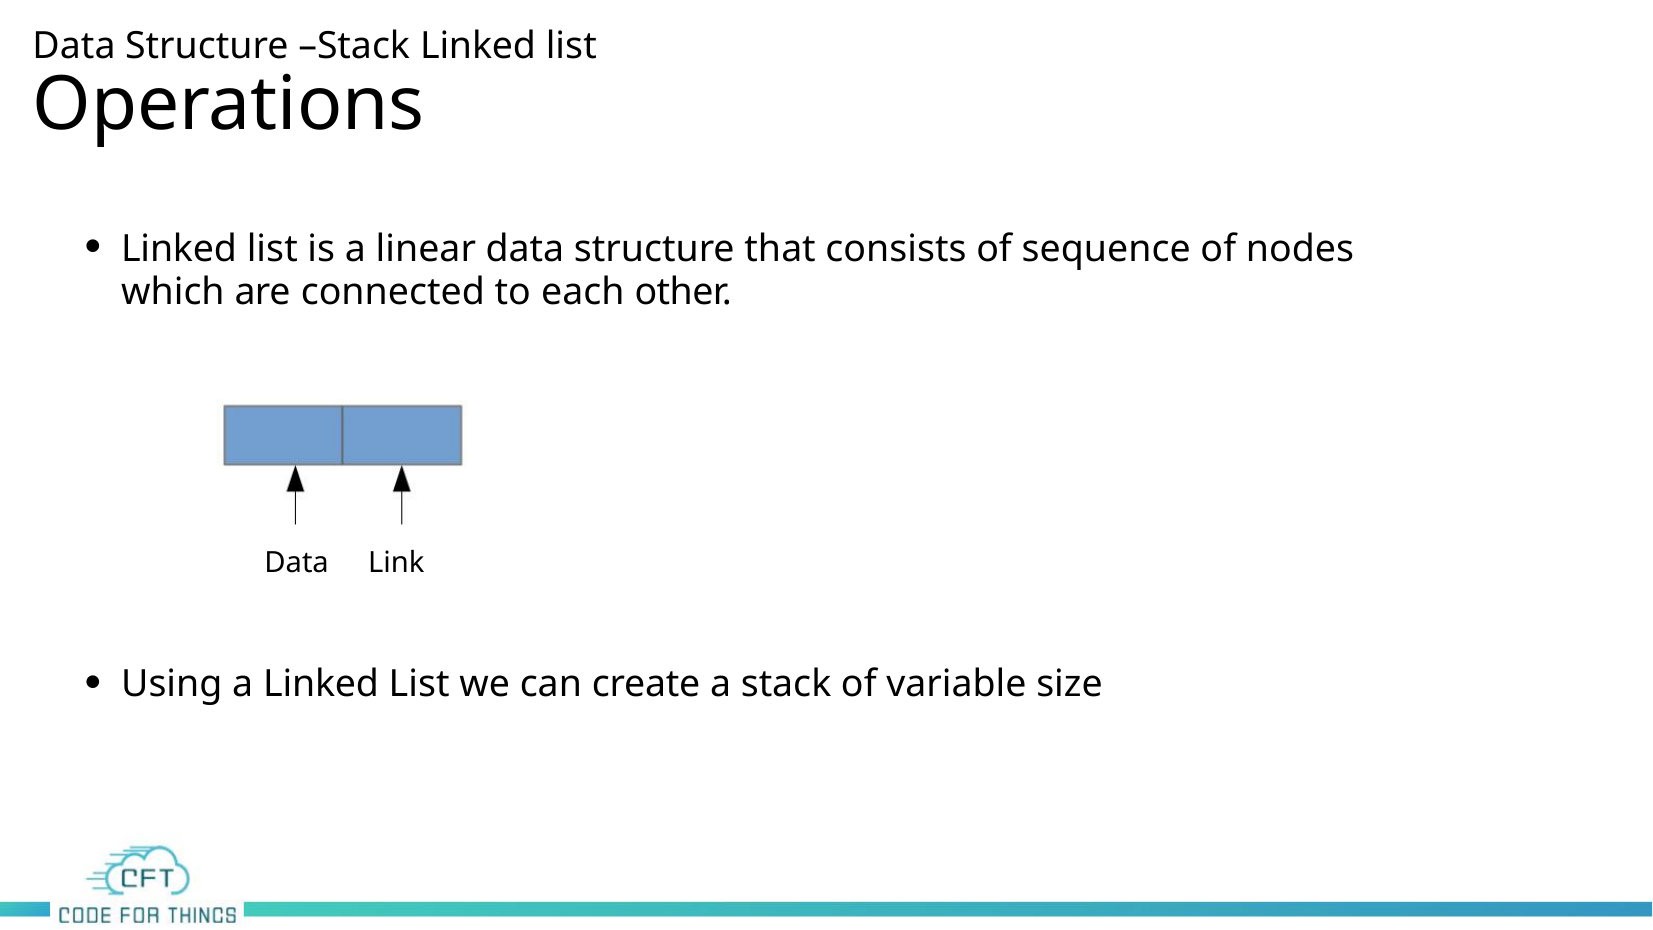

Data Structure –Stack Linked list
Operations
Linked list is a linear data structure that consists of sequence of nodes
●
which are connected to each other.
Data Link
Using a Linked List we can create a stack of variable size
●